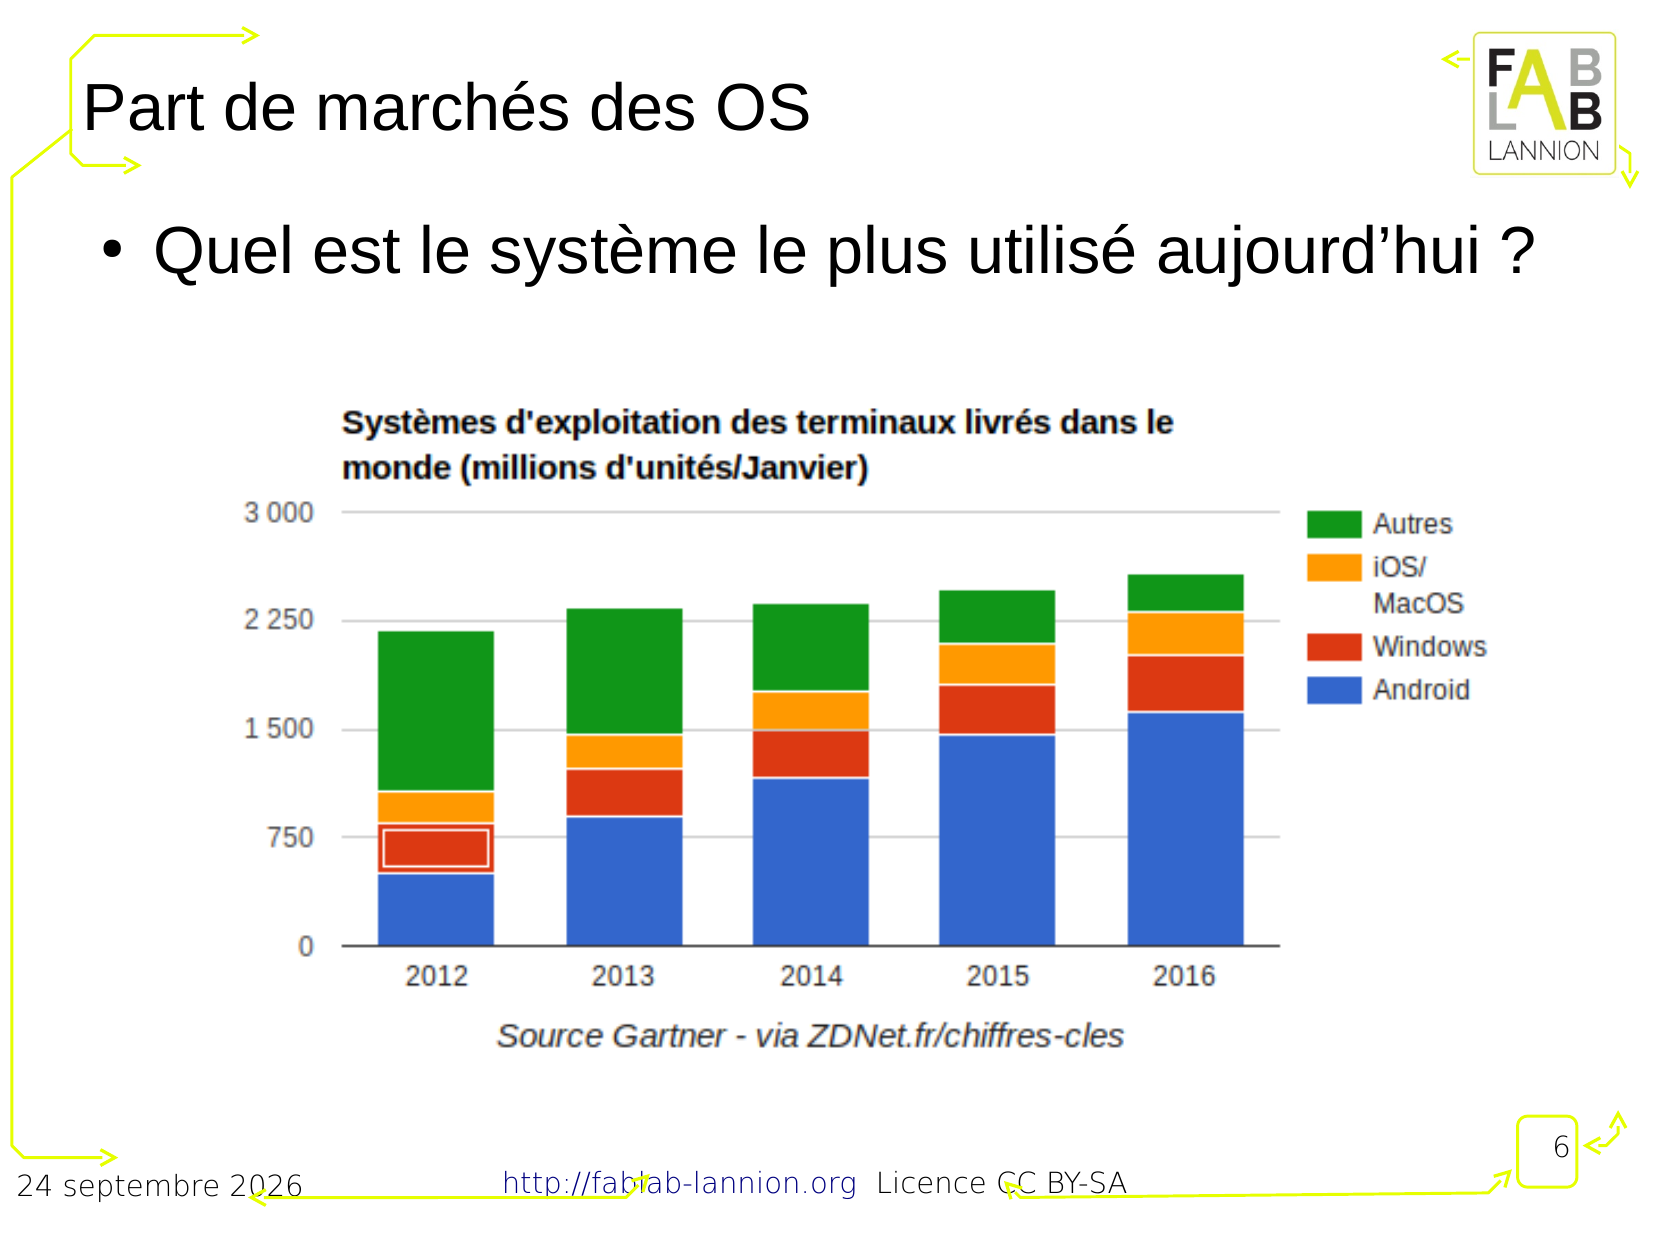

# Part de marchés des OS
Quel est le système le plus utilisé aujourd’hui ?
6